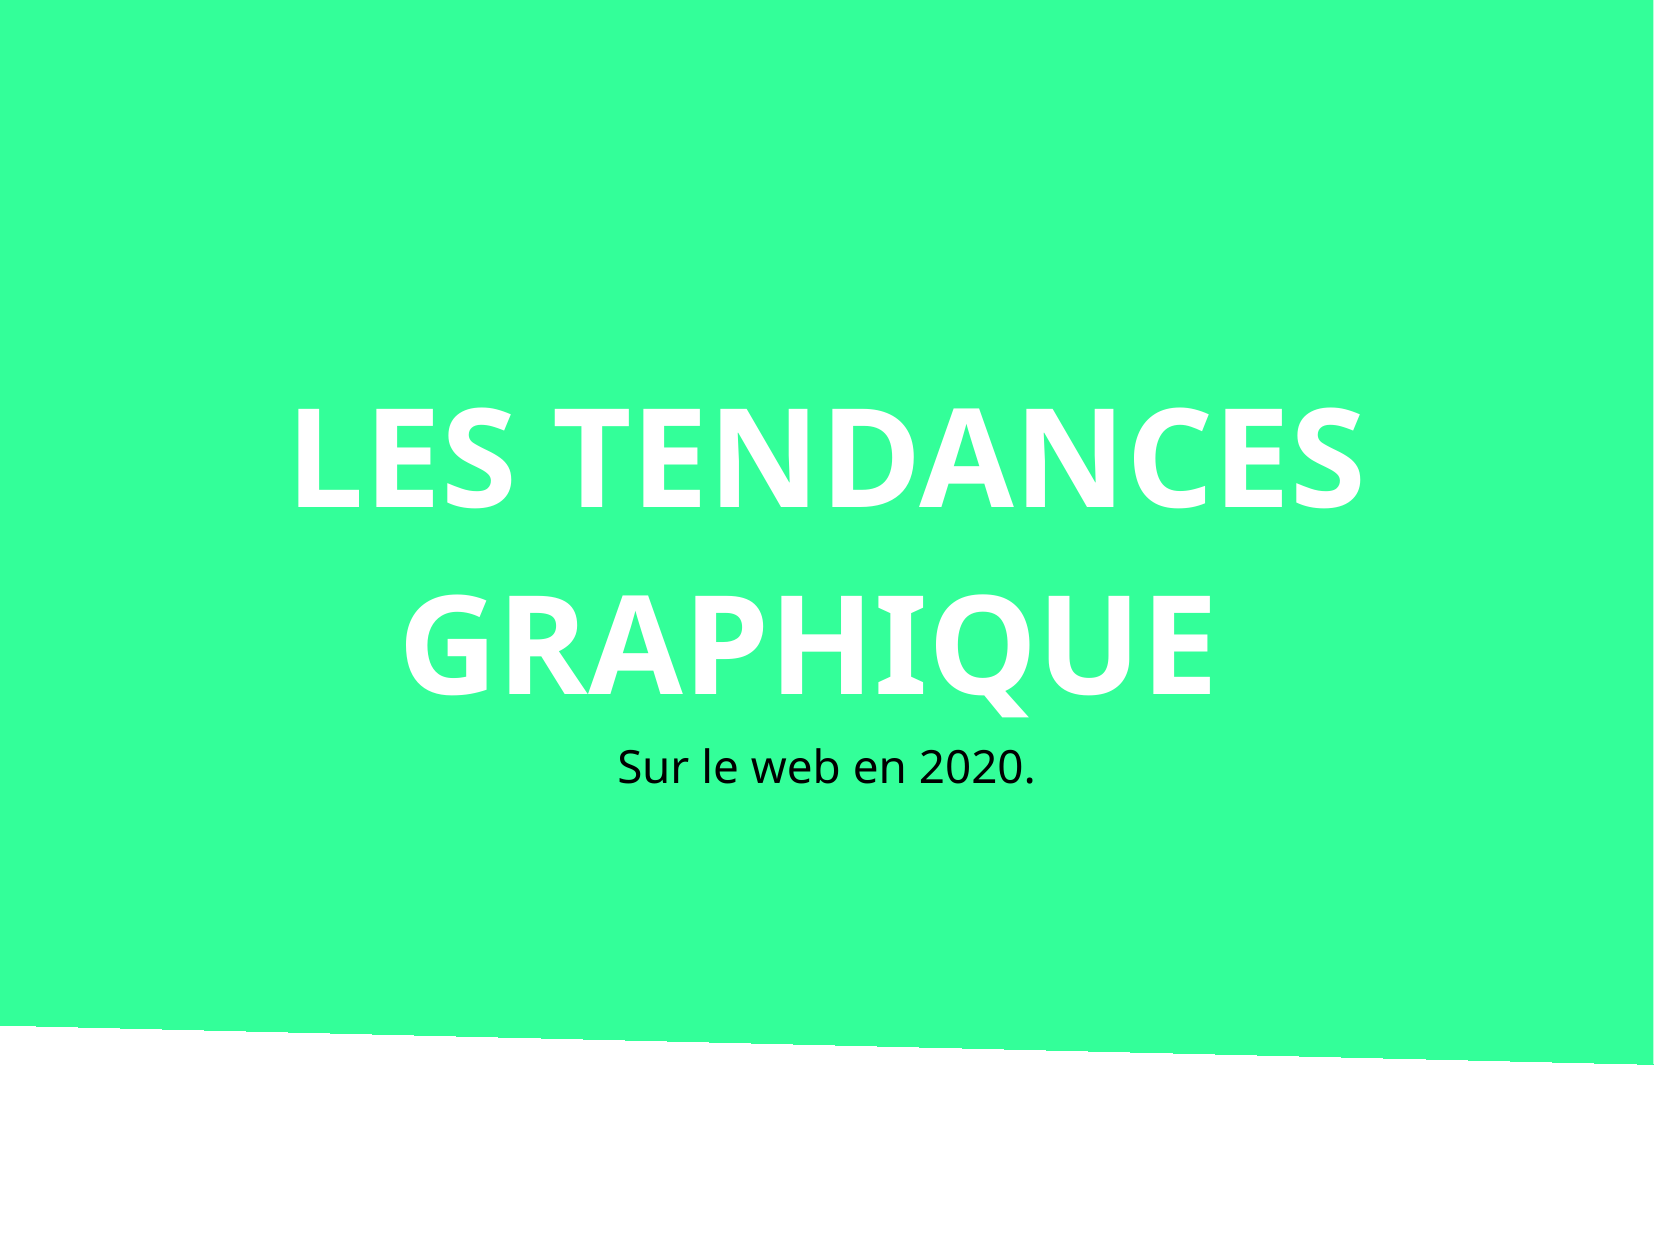

LES TENDANCES GRAPHIQUE
Sur le web en 2020.